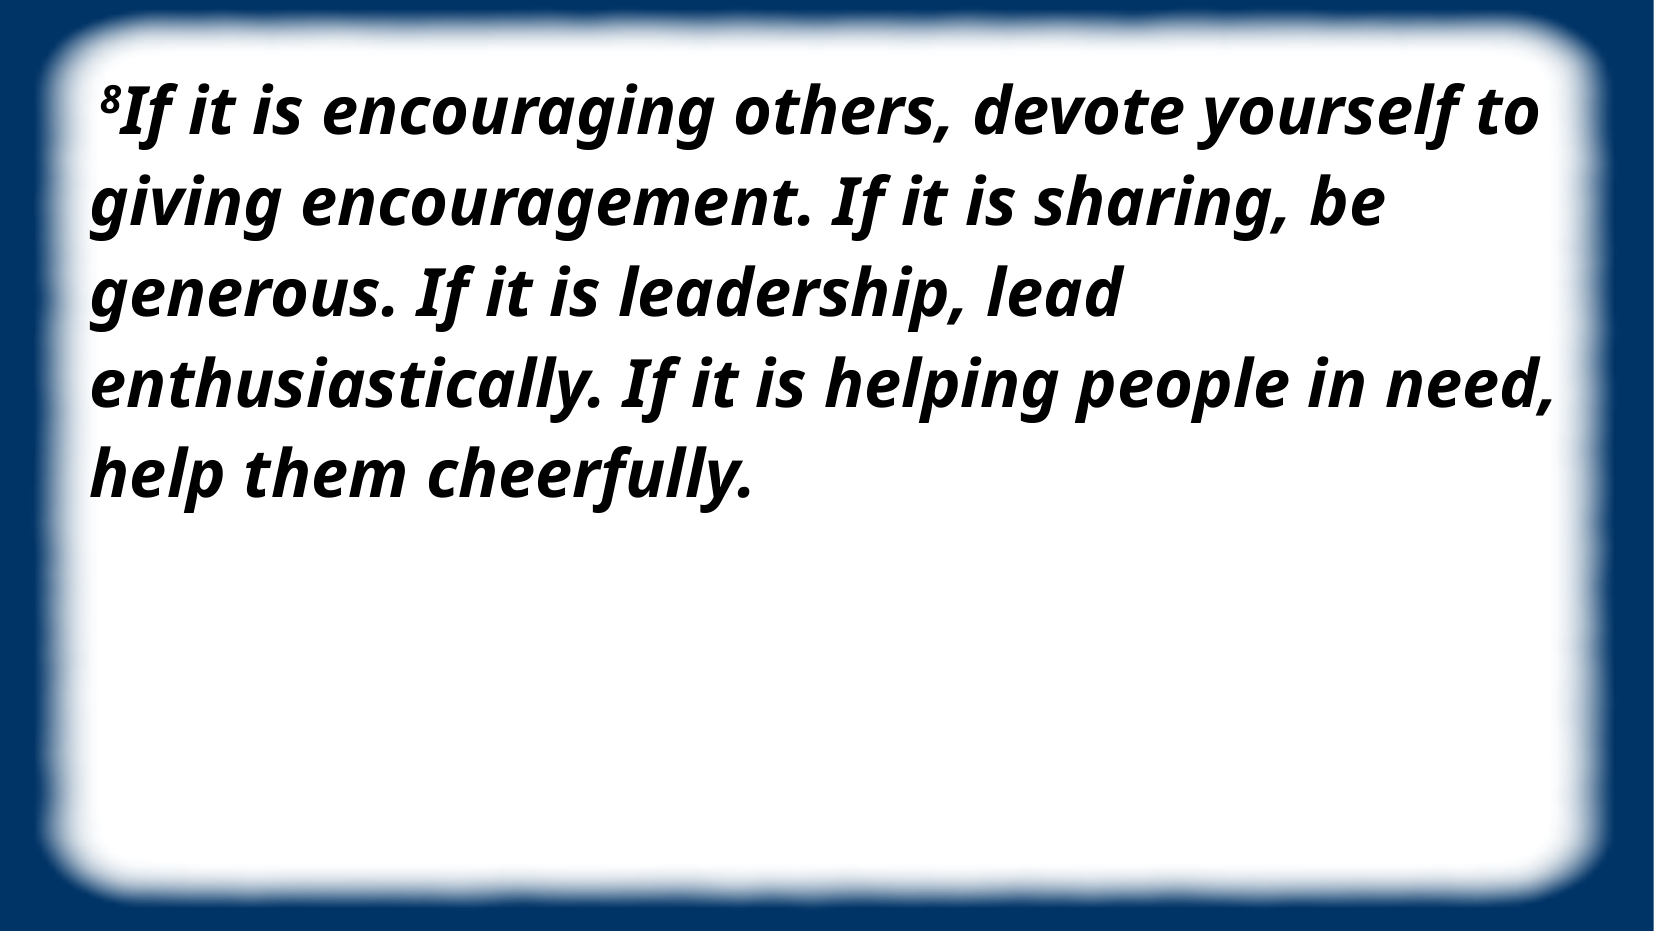

8If it is encouraging others, devote yourself to giving encouragement. If it is sharing, be generous. If it is leadership, lead enthusiastically. If it is helping people in need, help them cheerfully.